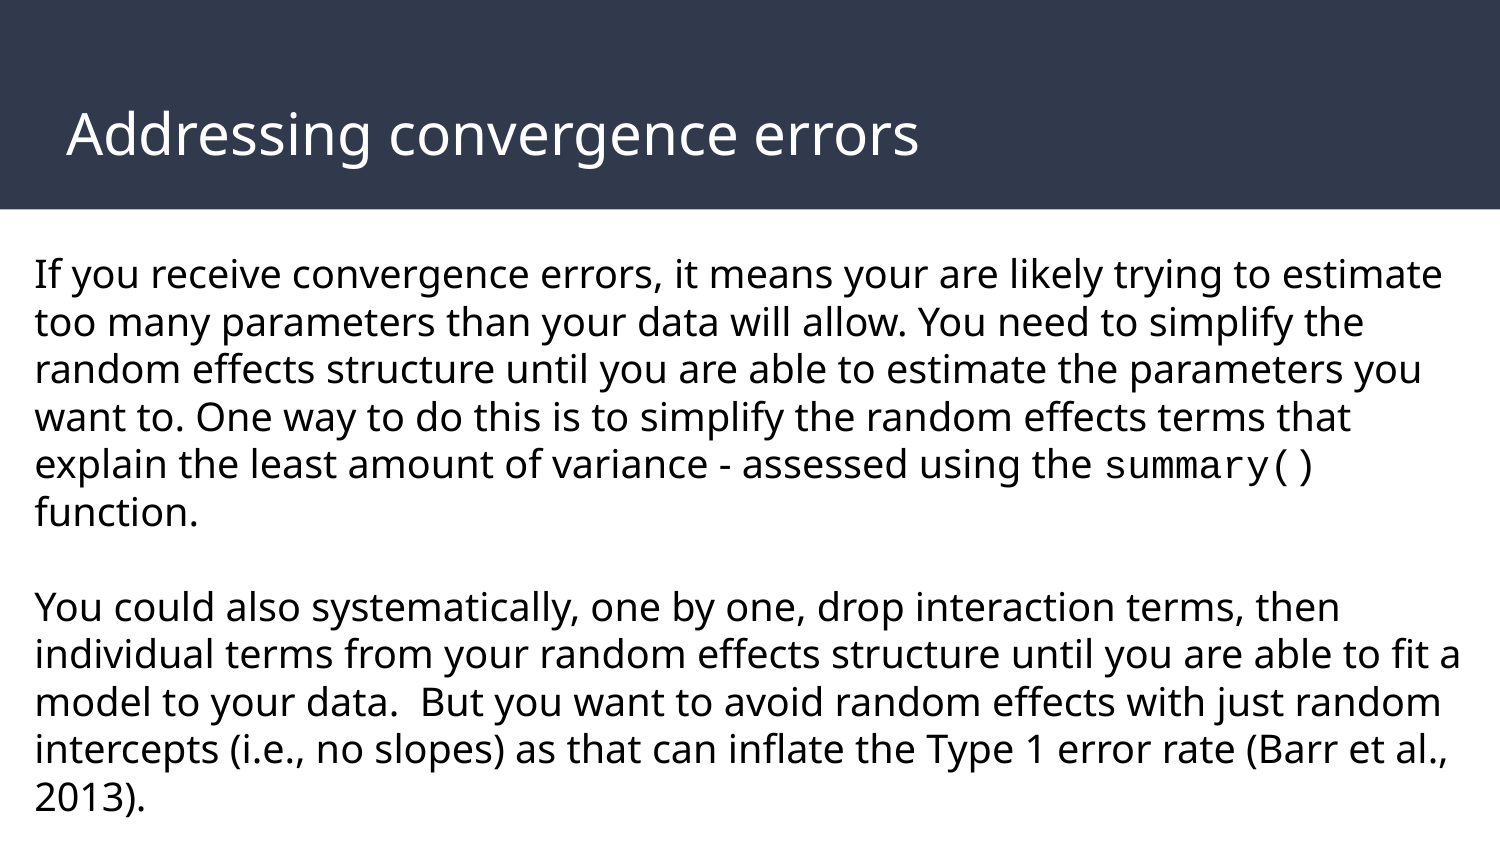

# Addressing convergence errors
If you receive convergence errors, it means your are likely trying to estimate too many parameters than your data will allow. You need to simplify the random effects structure until you are able to estimate the parameters you want to. One way to do this is to simplify the random effects terms that explain the least amount of variance - assessed using the summary() function.
You could also systematically, one by one, drop interaction terms, then individual terms from your random effects structure until you are able to fit a model to your data. But you want to avoid random effects with just random intercepts (i.e., no slopes) as that can inflate the Type 1 error rate (Barr et al., 2013).